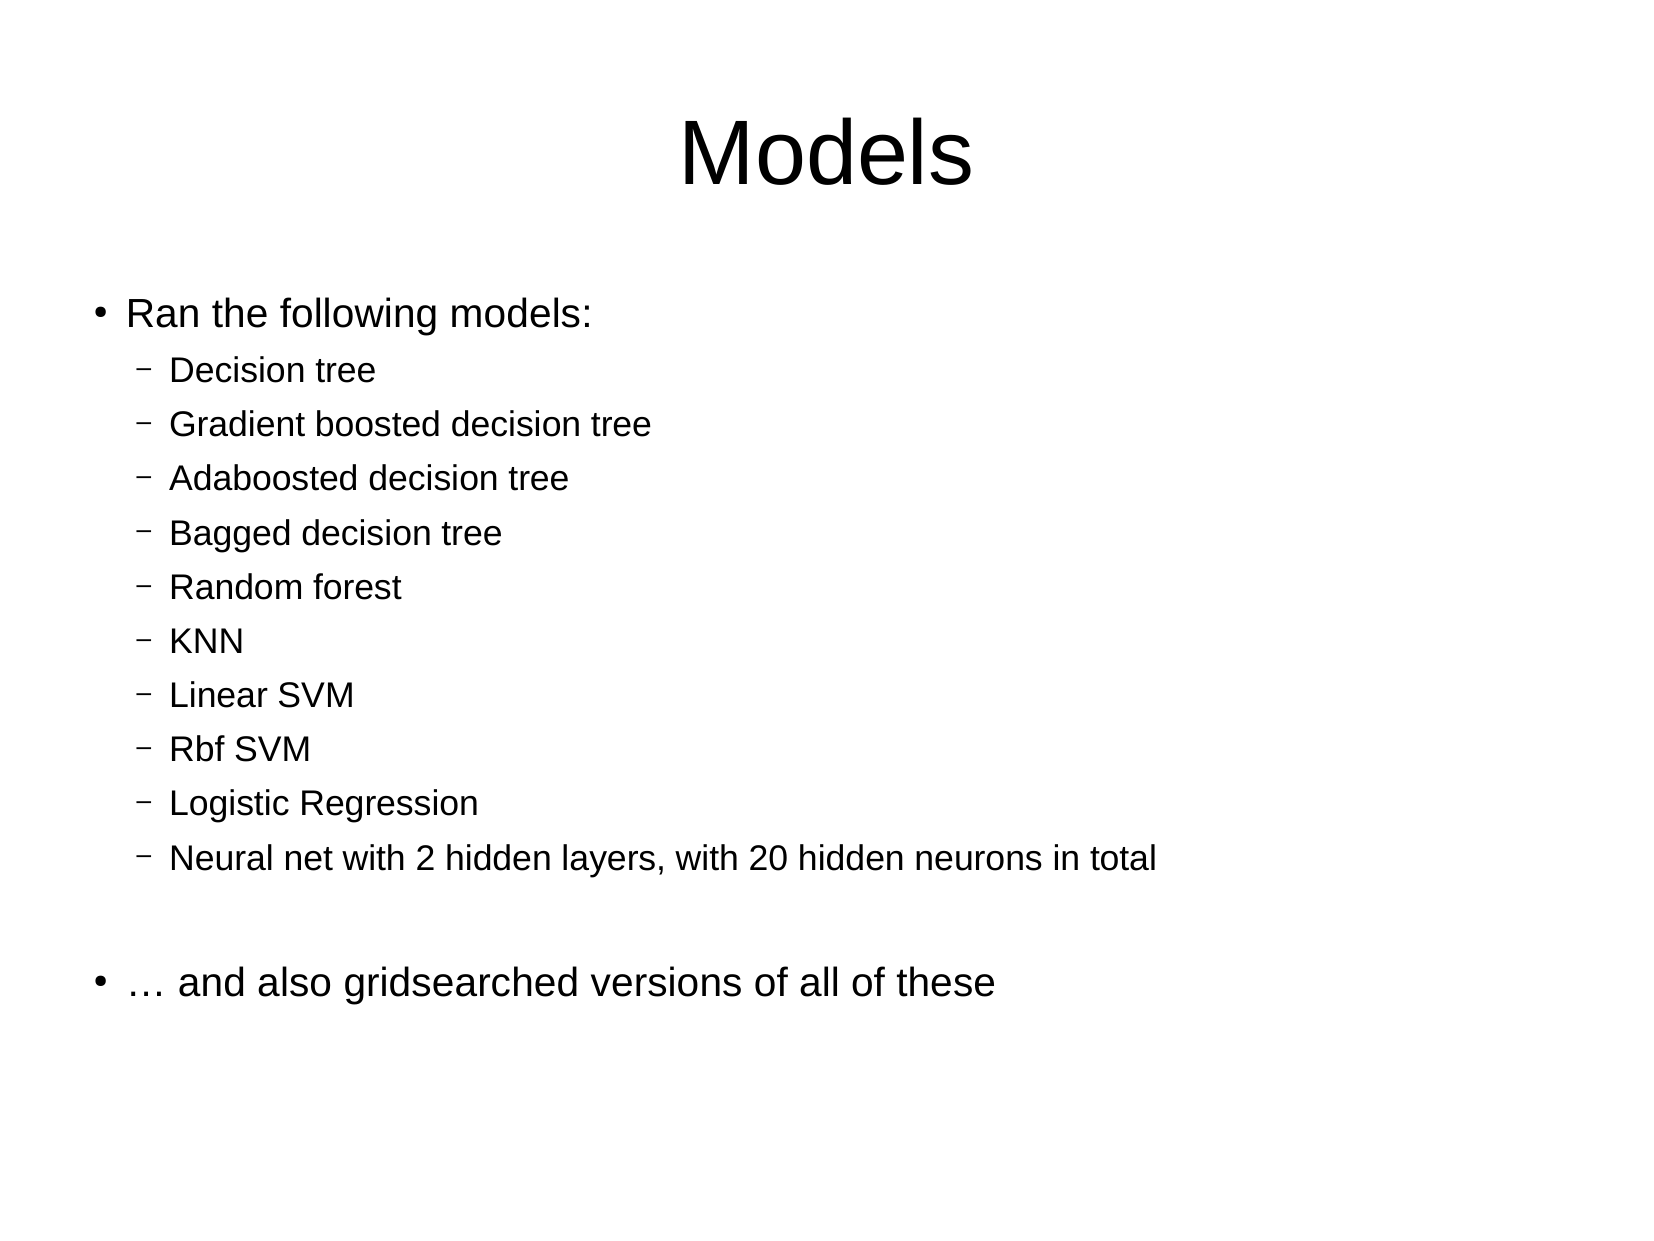

# Models
Ran the following models:
Decision tree
Gradient boosted decision tree
Adaboosted decision tree
Bagged decision tree
Random forest
KNN
Linear SVM
Rbf SVM
Logistic Regression
Neural net with 2 hidden layers, with 20 hidden neurons in total
… and also gridsearched versions of all of these